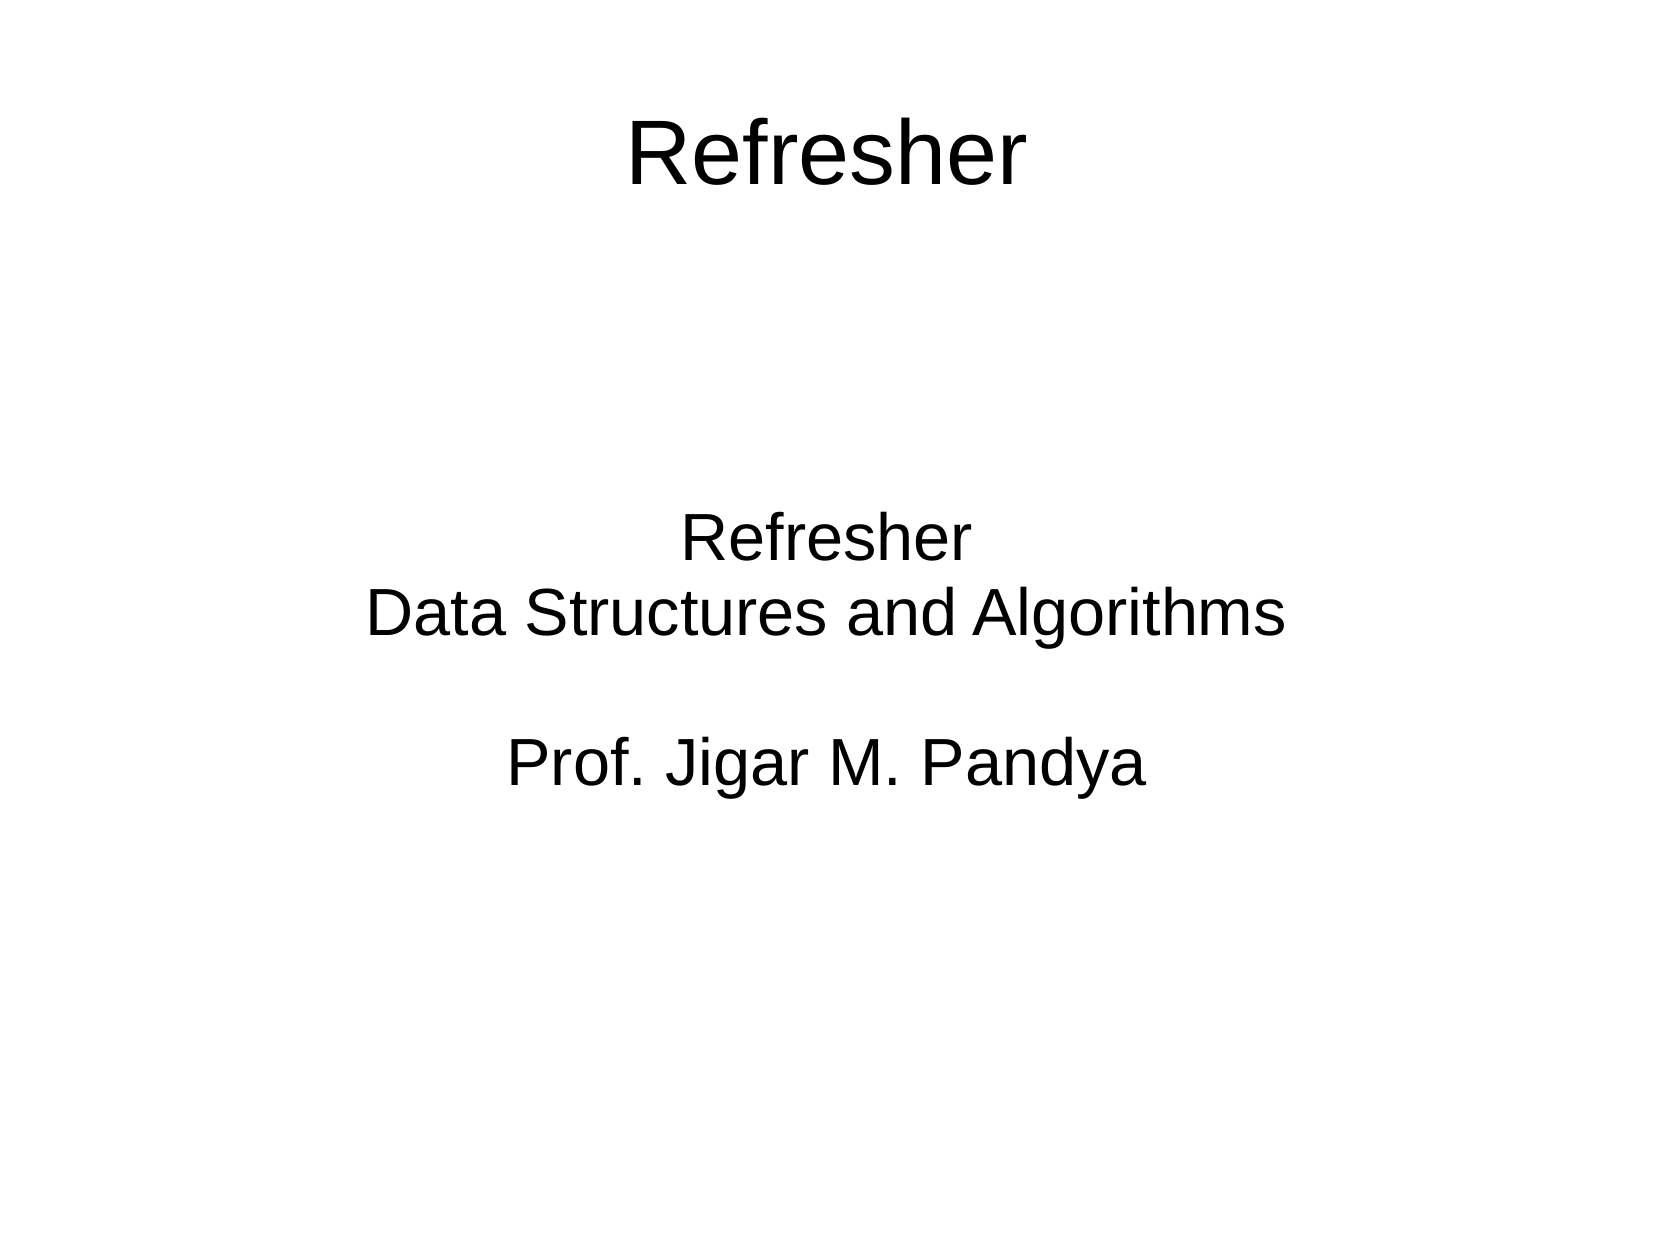

# Refresher
Refresher
Data Structures and Algorithms
Prof. Jigar M. Pandya